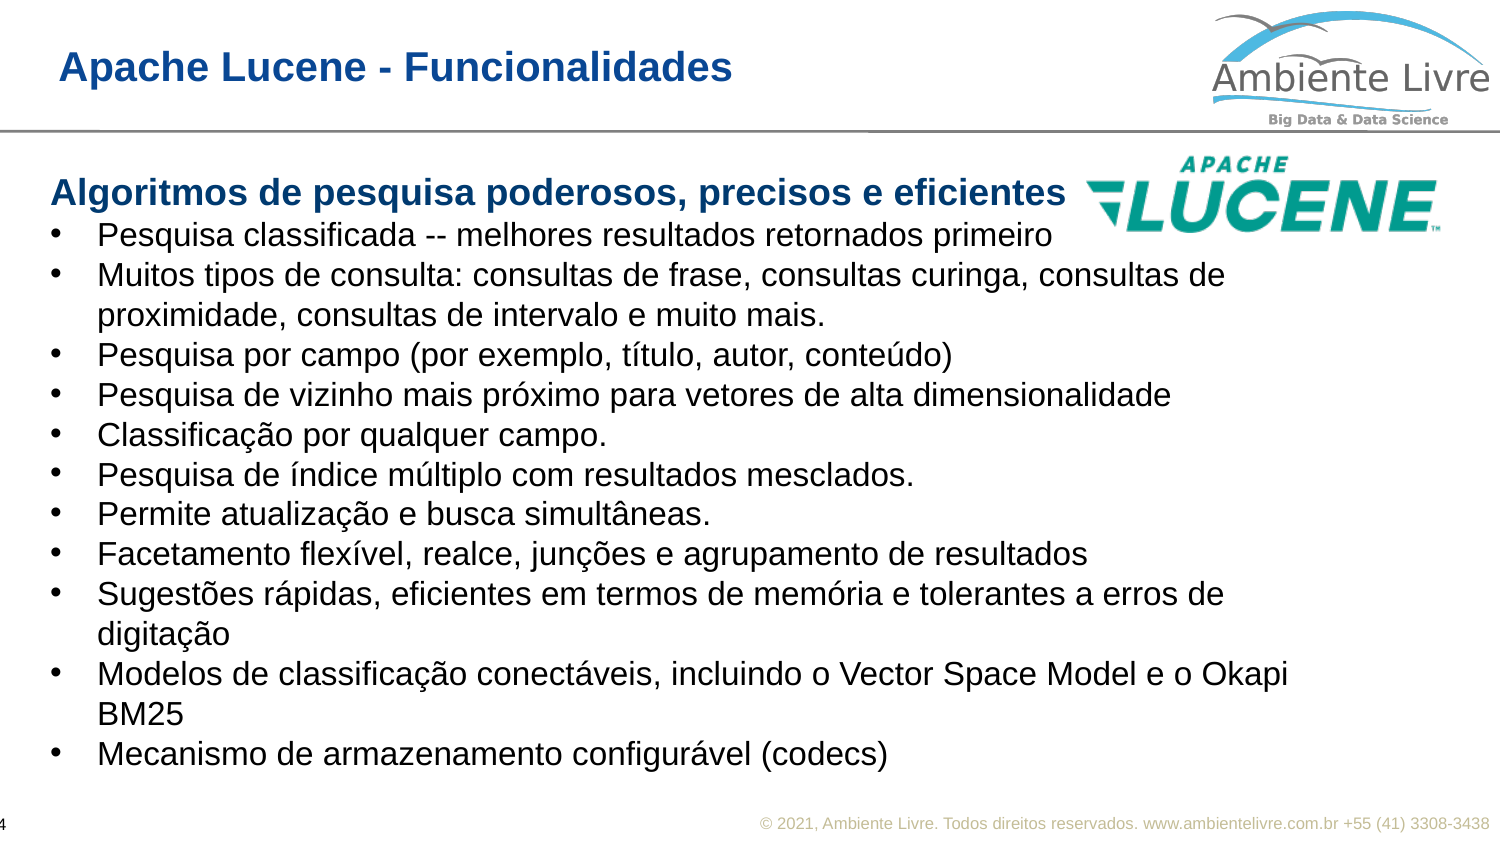

# Apache Lucene - Funcionalidades
Algoritmos de pesquisa poderosos, precisos e eficientes
Pesquisa classificada -- melhores resultados retornados primeiro
Muitos tipos de consulta: consultas de frase, consultas curinga, consultas de proximidade, consultas de intervalo e muito mais.
Pesquisa por campo (por exemplo, título, autor, conteúdo)
Pesquisa de vizinho mais próximo para vetores de alta dimensionalidade
Classificação por qualquer campo.
Pesquisa de índice múltiplo com resultados mesclados.
Permite atualização e busca simultâneas.
Facetamento flexível, realce, junções e agrupamento de resultados
Sugestões rápidas, eficientes em termos de memória e tolerantes a erros de digitação
Modelos de classificação conectáveis, incluindo o Vector Space Model e o Okapi BM25
Mecanismo de armazenamento configurável (codecs)